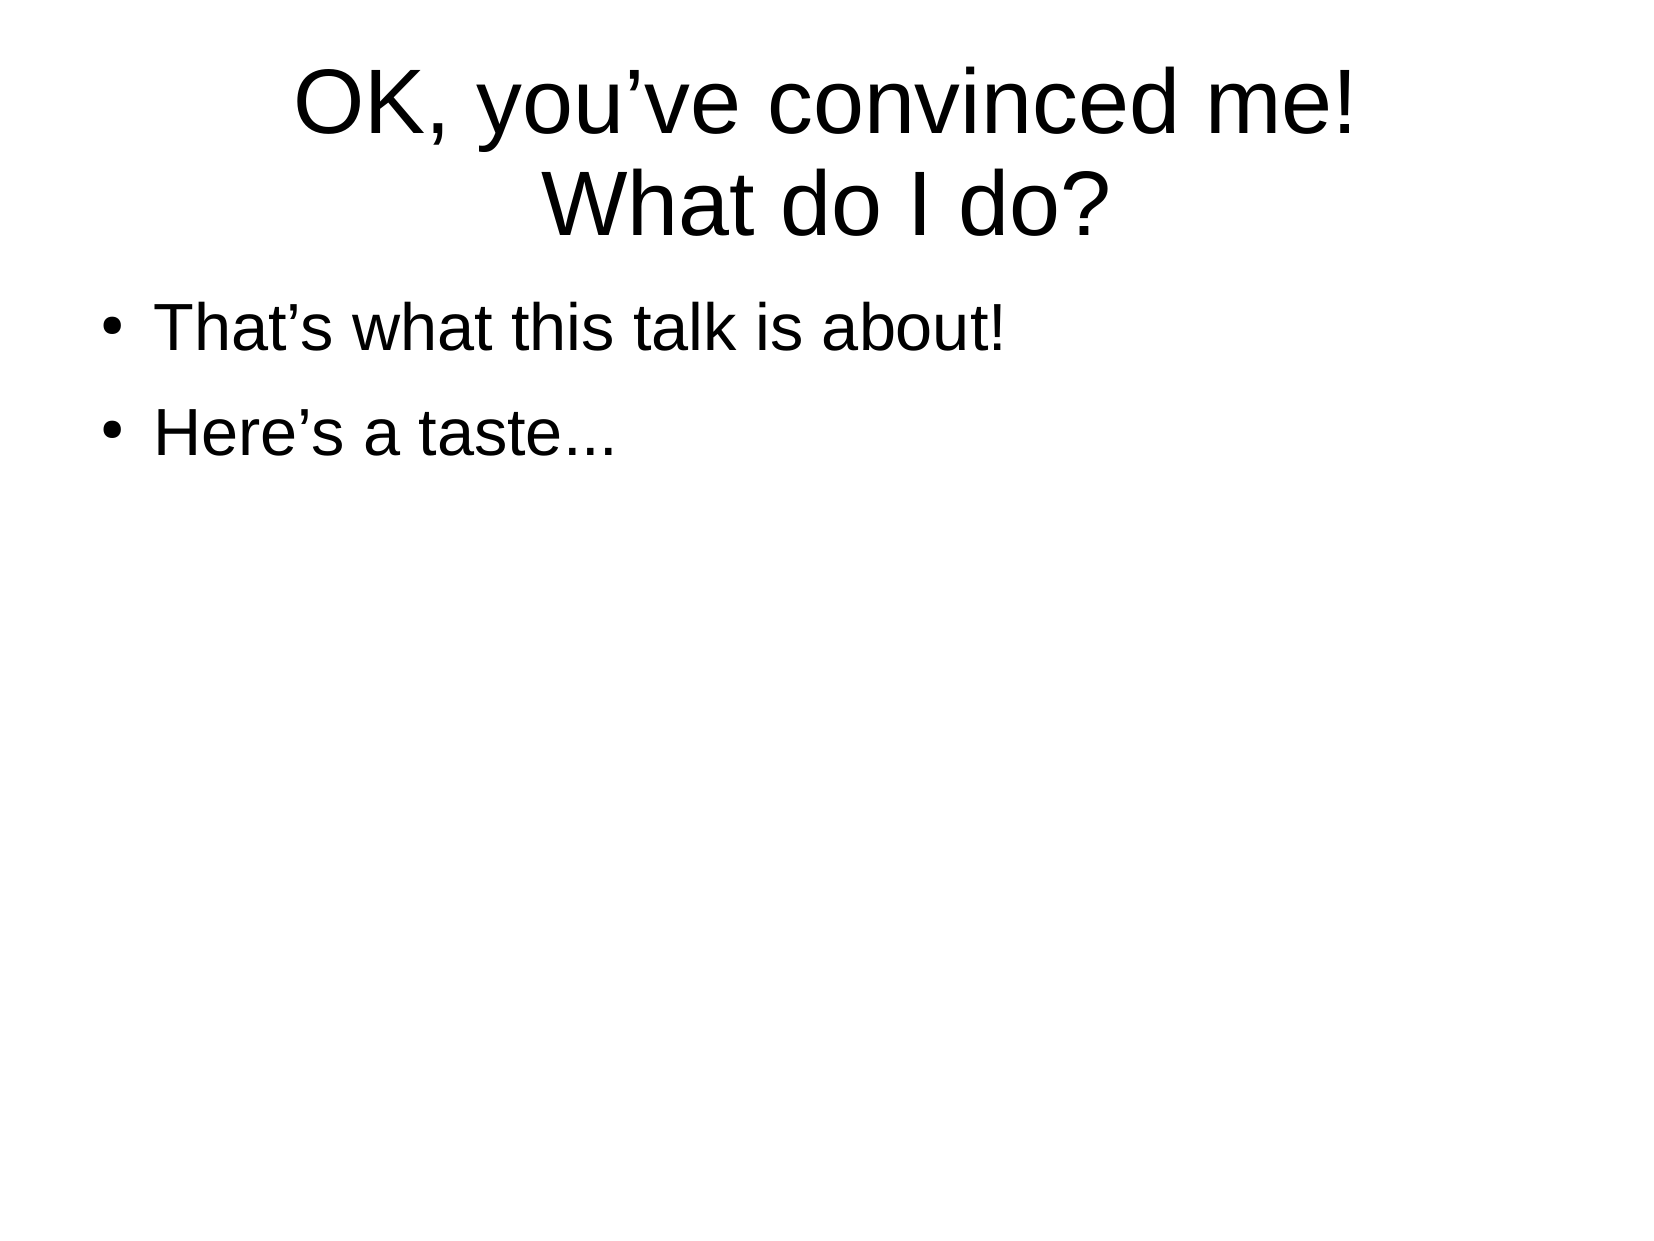

# OK, you’ve convinced me! What do I do?
That’s what this talk is about!
Here’s a taste...